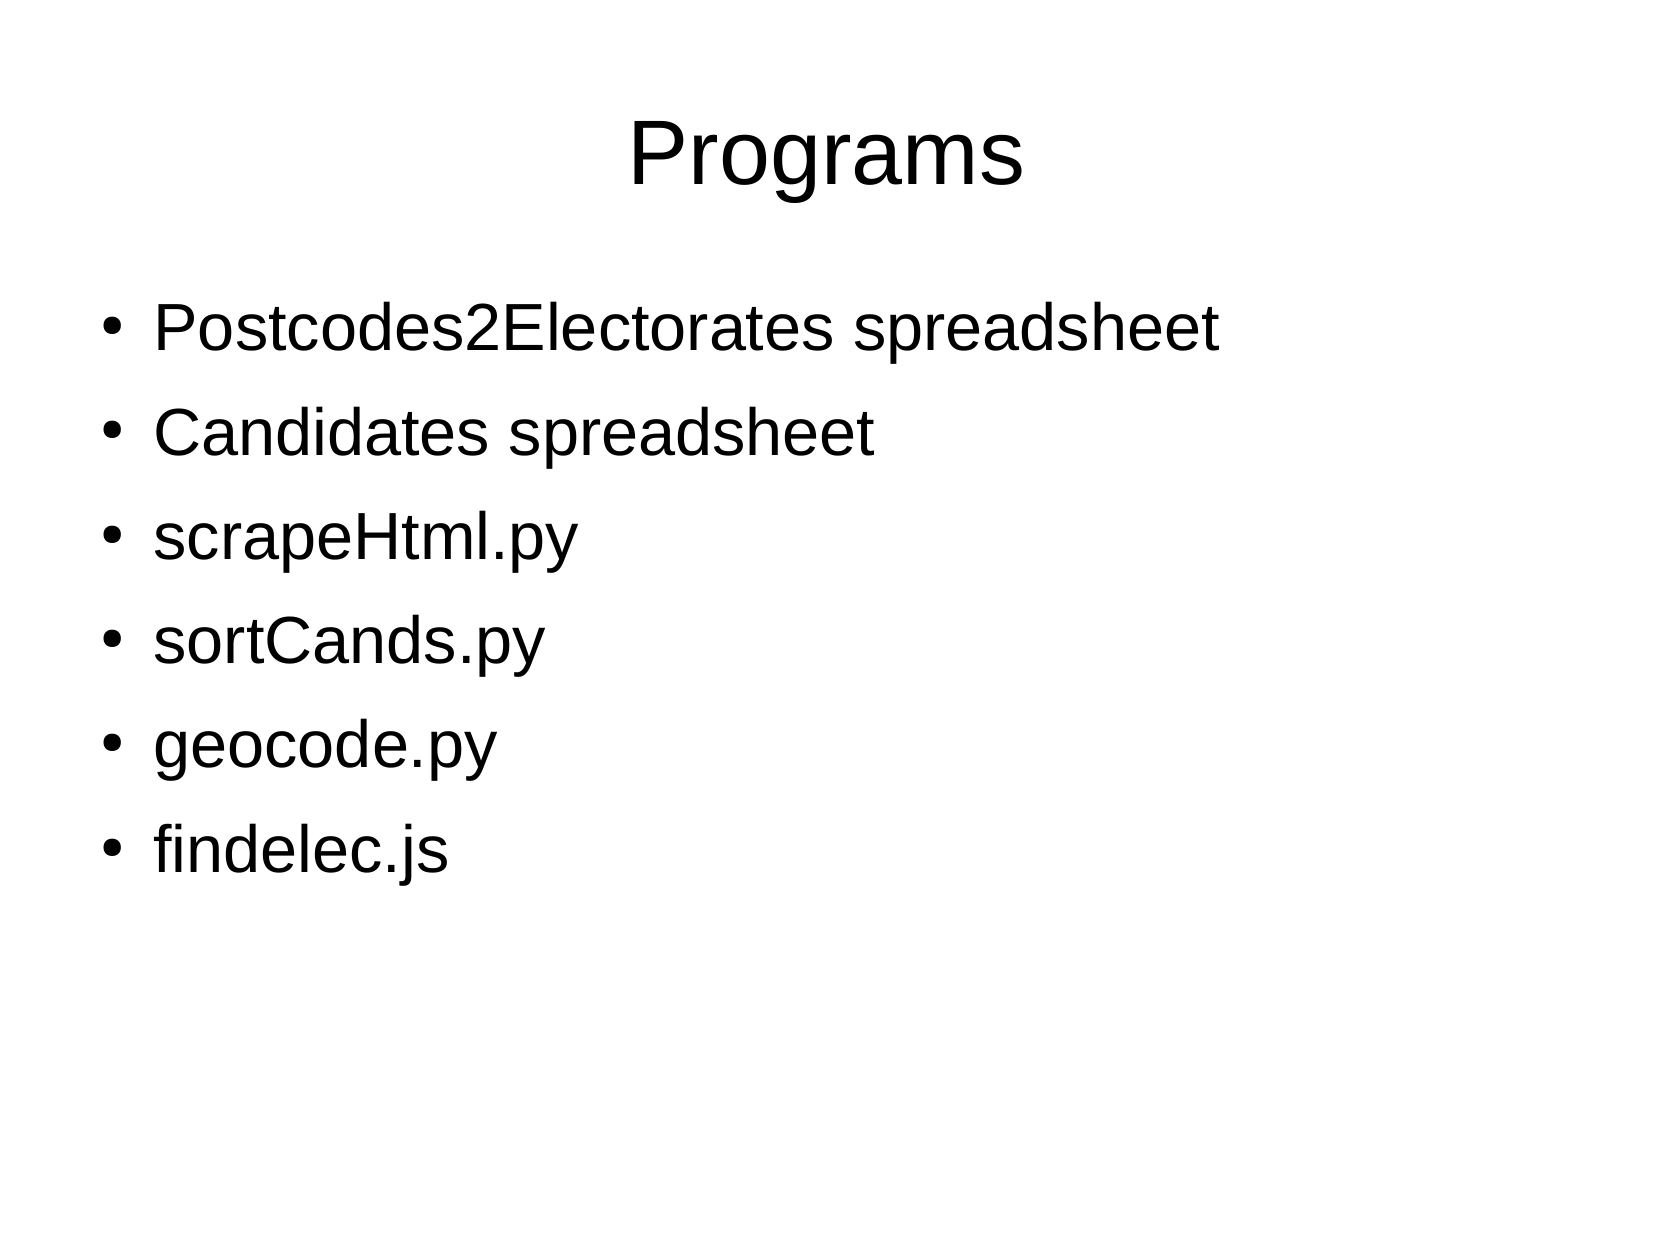

# Programs
Postcodes2Electorates spreadsheet
Candidates spreadsheet
scrapeHtml.py
sortCands.py
geocode.py
findelec.js